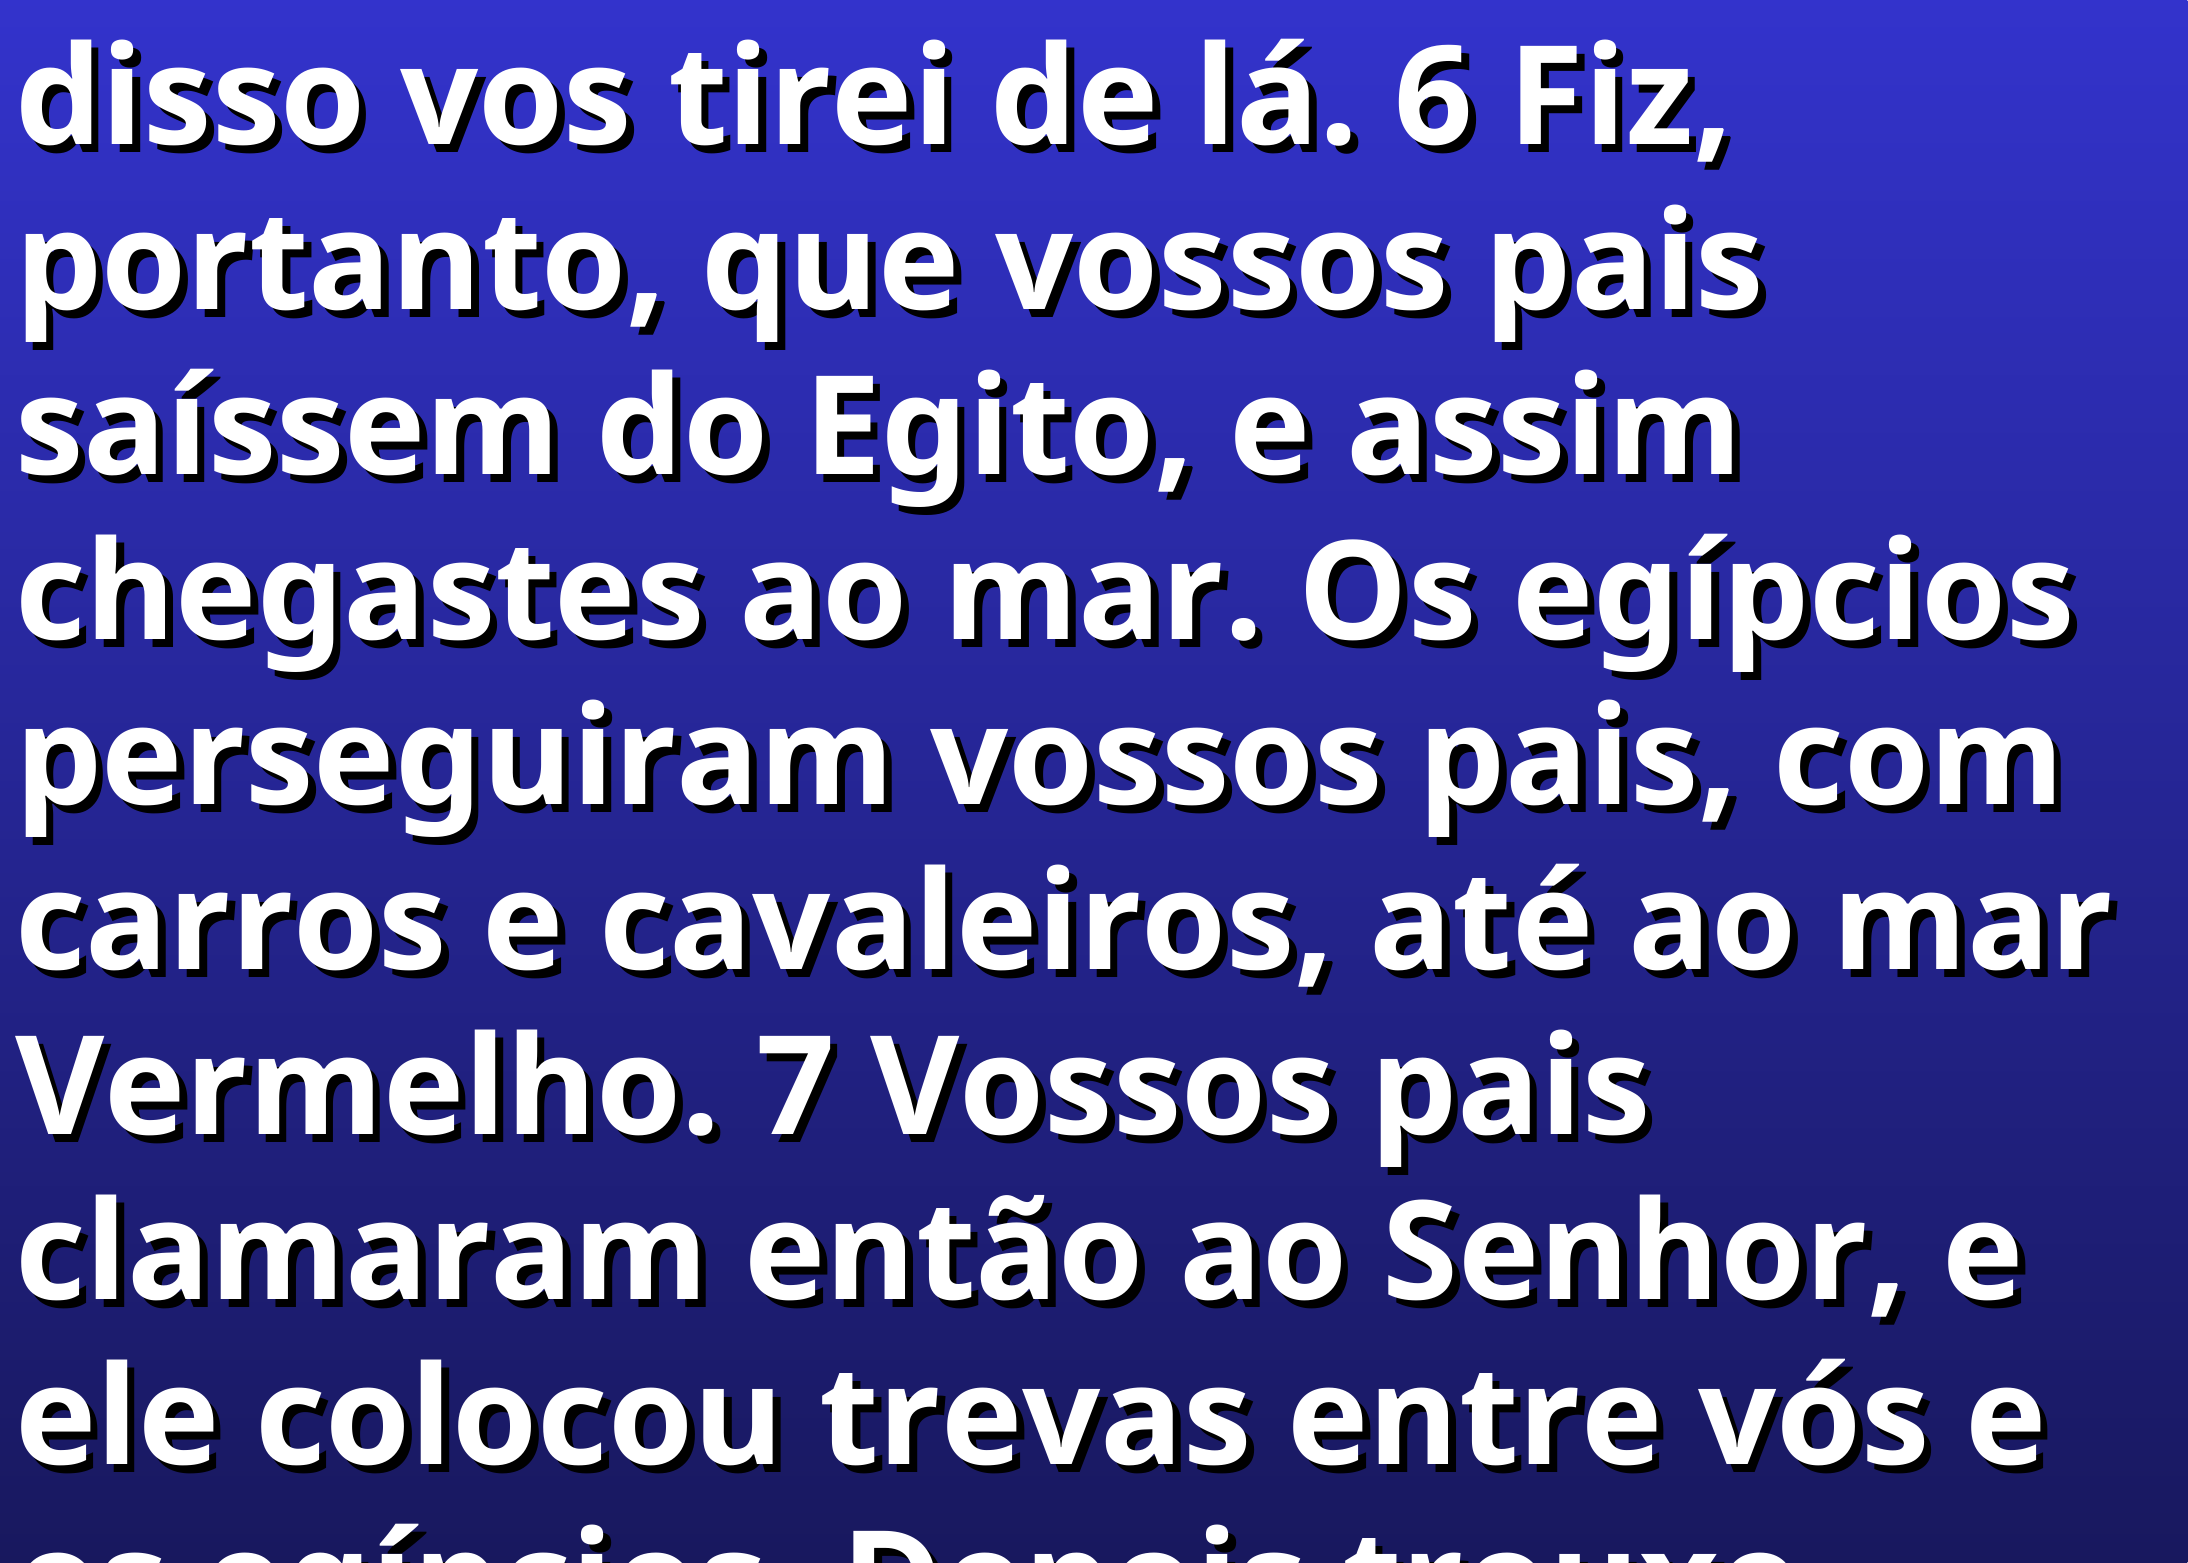

disso vos tirei de lá. 6 Fiz, portanto, que vossos pais saíssem do Egito, e assim chegastes ao mar. Os egípcios perseguiram vossos pais, com carros e cavaleiros, até ao mar Vermelho. 7 Vossos pais clamaram então ao Senhor, e ele colocou trevas entre vós e os egípcios. Depois trouxe sobre estes o mar, que os recobriu. Vossos olhos viram todas as coisas que eu fiz no Egito e habitastes no deserto muito tempo. 8 Eu vos introduzi na terra dos amorreus que habitavam do outro lado do rio Jordão. E, quando guerrearam contra vós, eu os entreguei em vossas mãos, e assim ocupastes a sua terra e os exterminastes. 9 Levantou-se então Balac, filho de Sefor, rei de Moab, e combateu contra Israel, e mandou chamar Balaão, filho de Beor, para que vos amaldiçoasse. 10 Eu, porém, não o quis ouvir. Ao contrário, abençoei-vos por sua boca, e vos livrei de suas mãos. 11 A seguir, atravessastes o Jordão e chegastes a Jericó. Mas combateram contra vós os habitantes desta cidade — os amorreus, os fereseus, os cananeus, os hititas, os gergeseus, os heveus e os jebuseus. Eu, porém, entreguei-os em vossas mãos. 12 Enviei à vossa frente vespões que os expulsaram da vossa presença — os dois reis dos amorreus — e isso não com a tua espada nem com o teu arco. 13 Eu vos dei uma terra que não lavrastes, cidades que não edificastes, e nelas habitais, vinhas e olivais que não plantastes, e comeis de seus frutos".